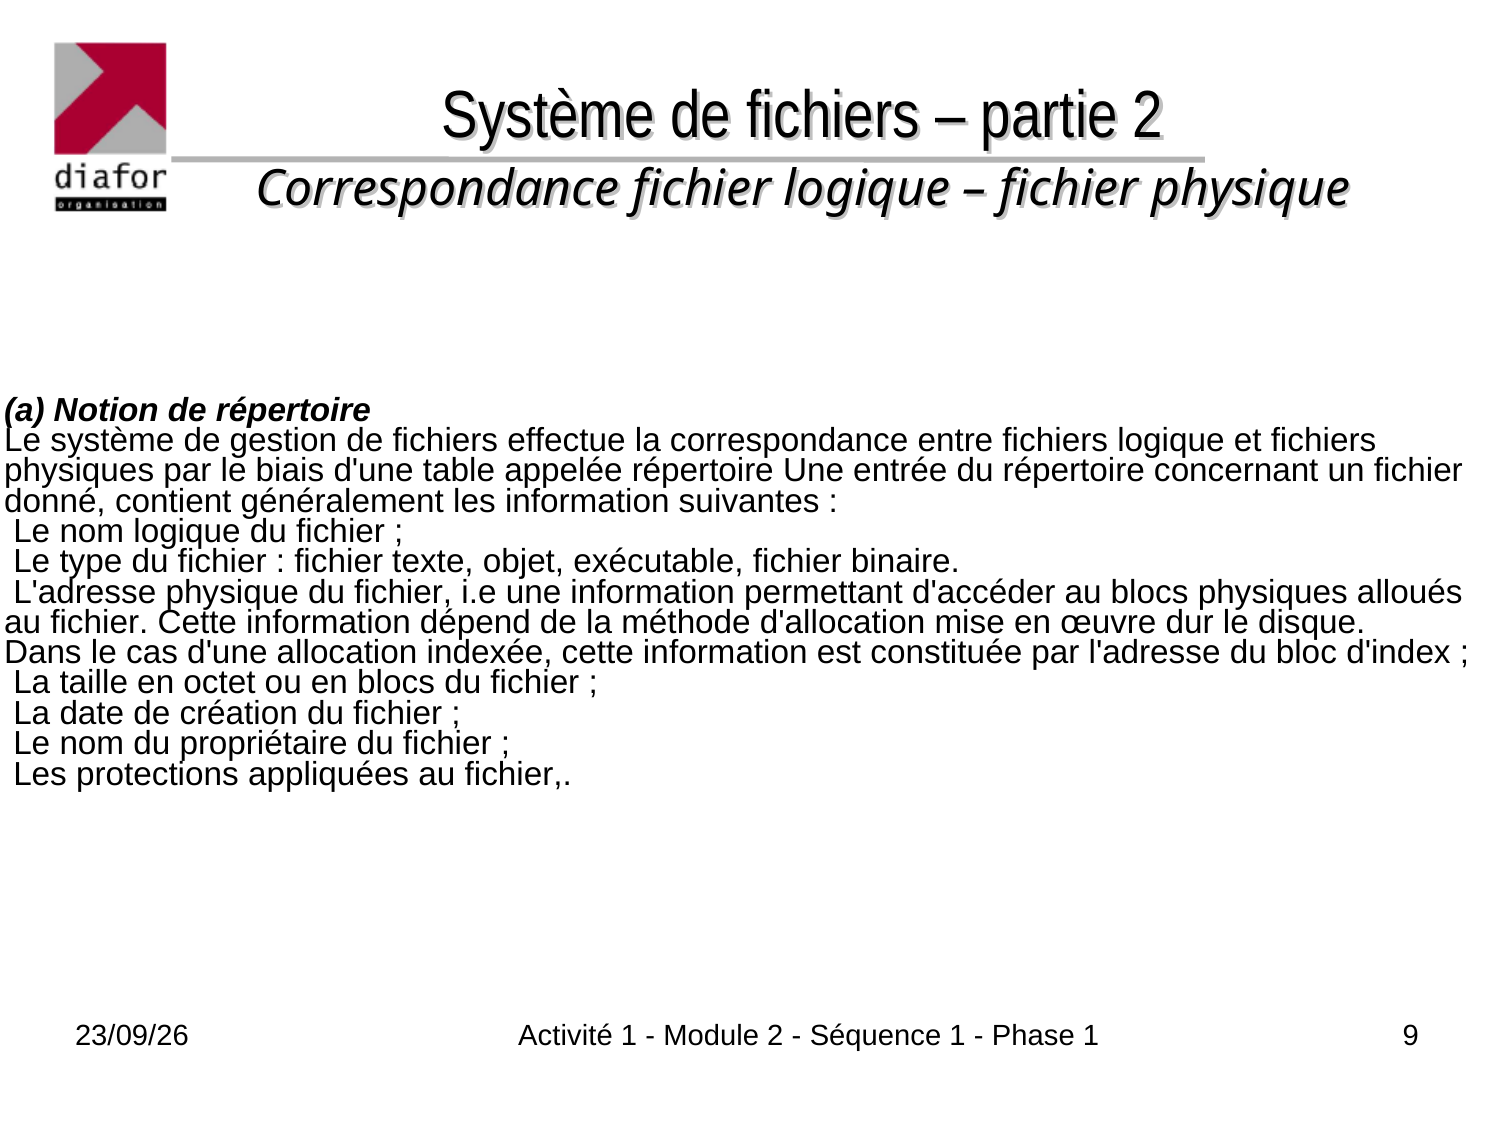

# Système de fichiers – partie 2 Correspondance fichier logique – fichier physique
(a) Notion de répertoire
Le système de gestion de fichiers effectue la correspondance entre fichiers logique et fichiers
physiques par le biais d'une table appelée répertoire Une entrée du répertoire concernant un fichier
donné, contient généralement les information suivantes :
 Le nom logique du fichier ;
 Le type du fichier : fichier texte, objet, exécutable, fichier binaire.
 L'adresse physique du fichier, i.e une information permettant d'accéder au blocs physiques alloués
au fichier. Cette information dépend de la méthode d'allocation mise en œuvre dur le disque.
Dans le cas d'une allocation indexée, cette information est constituée par l'adresse du bloc d'index ;
 La taille en octet ou en blocs du fichier ;
 La date de création du fichier ;
 Le nom du propriétaire du fichier ;
 Les protections appliquées au fichier,.
Activité 1 - Module 2 - Séquence 1 - Phase 1
9